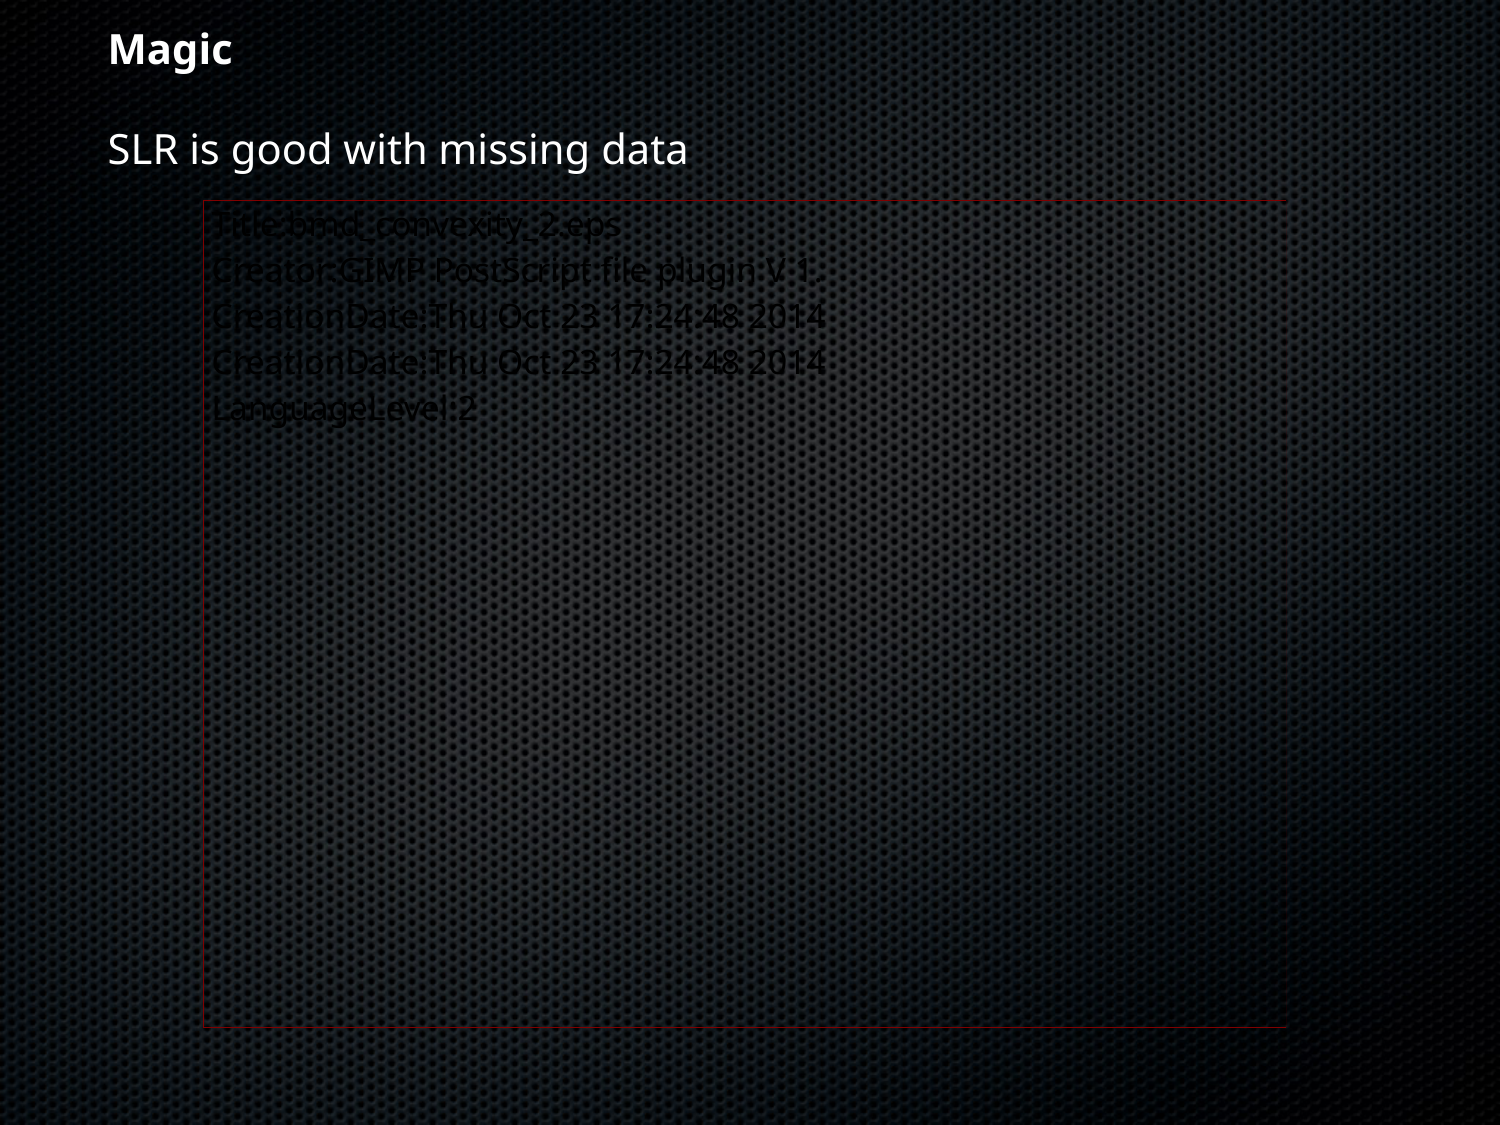

Magic
SLR is good with missing data